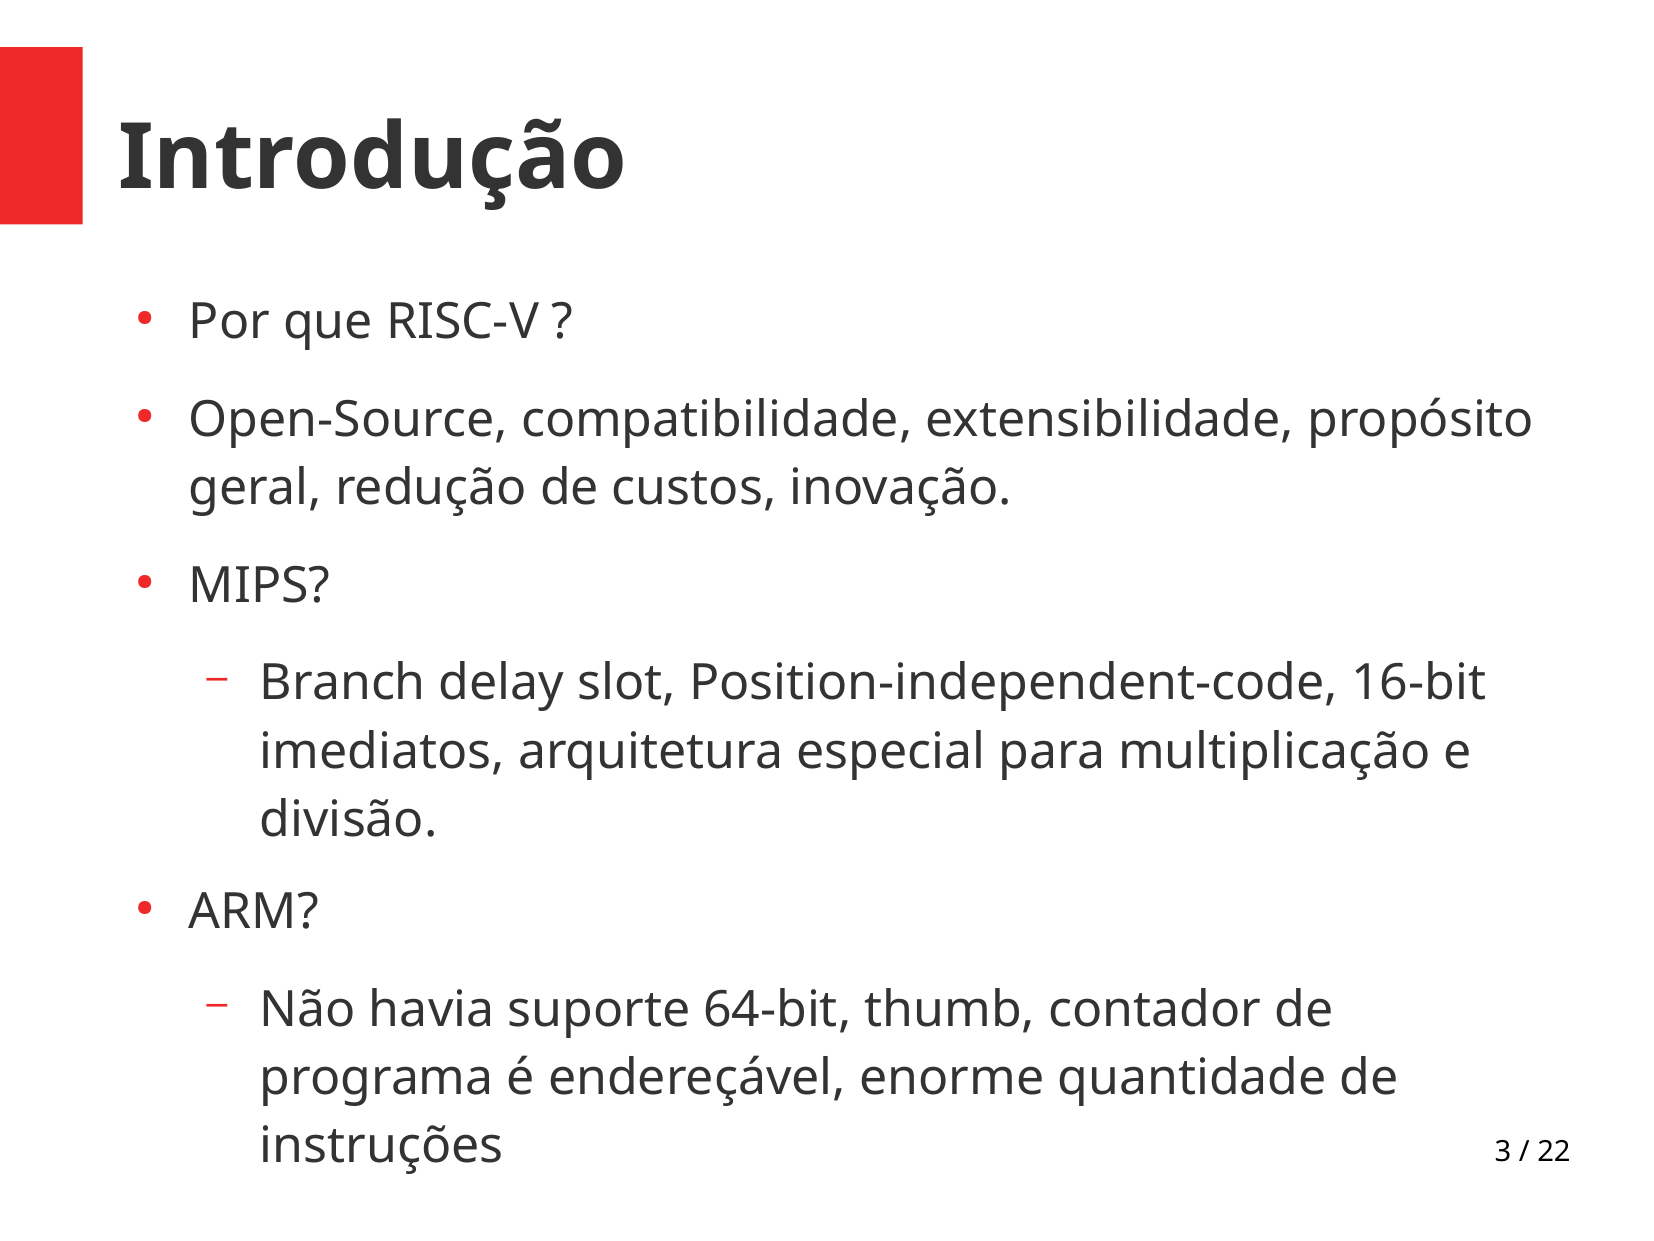

# Introdução
Por que RISC-V ?
Open-Source, compatibilidade, extensibilidade, propósito geral, redução de custos, inovação.
MIPS?
Branch delay slot, Position-independent-code, 16-bit imediatos, arquitetura especial para multiplicação e divisão.
ARM?
Não havia suporte 64-bit, thumb, contador de programa é endereçável, enorme quantidade de instruções
3